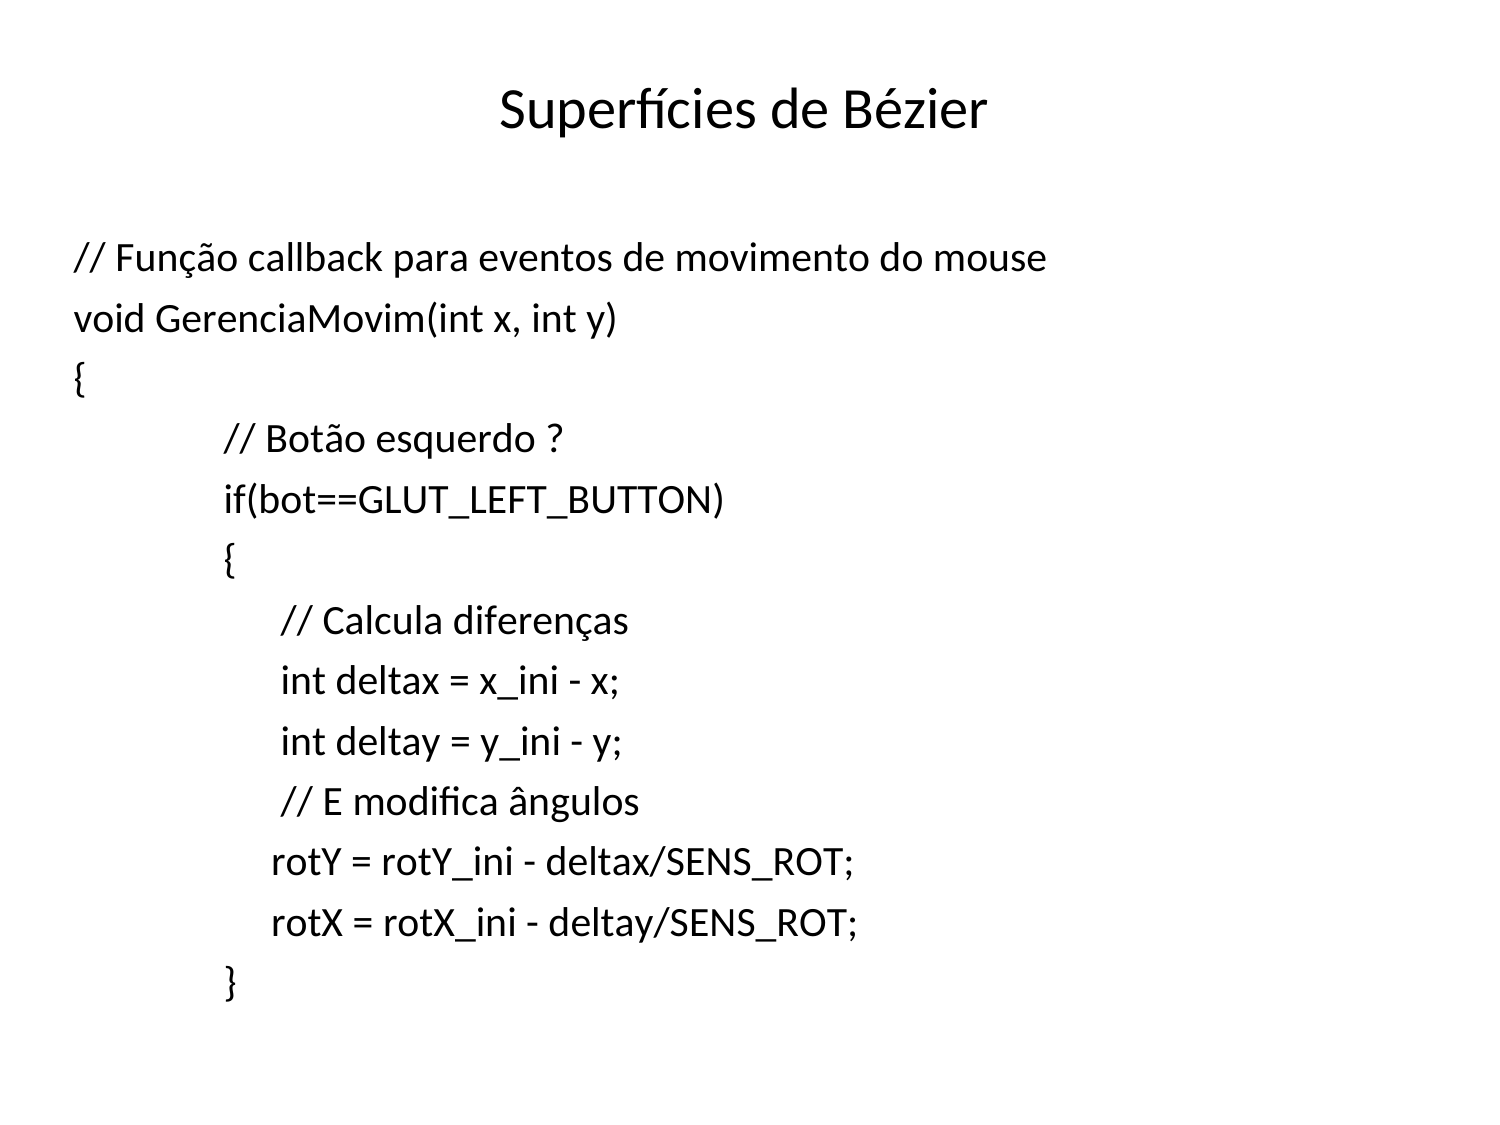

# Superfícies de Bézier
// Função callback para eventos de movimento do mouse
void GerenciaMovim(int x, int y)
{
	// Botão esquerdo ?
	if(bot==GLUT_LEFT_BUTTON)
	{
	 // Calcula diferenças
	 int deltax = x_ini - x;
	 int deltay = y_ini - y;
	 // E modifica ângulos
	 rotY = rotY_ini - deltax/SENS_ROT;
	 rotX = rotX_ini - deltay/SENS_ROT;
	}